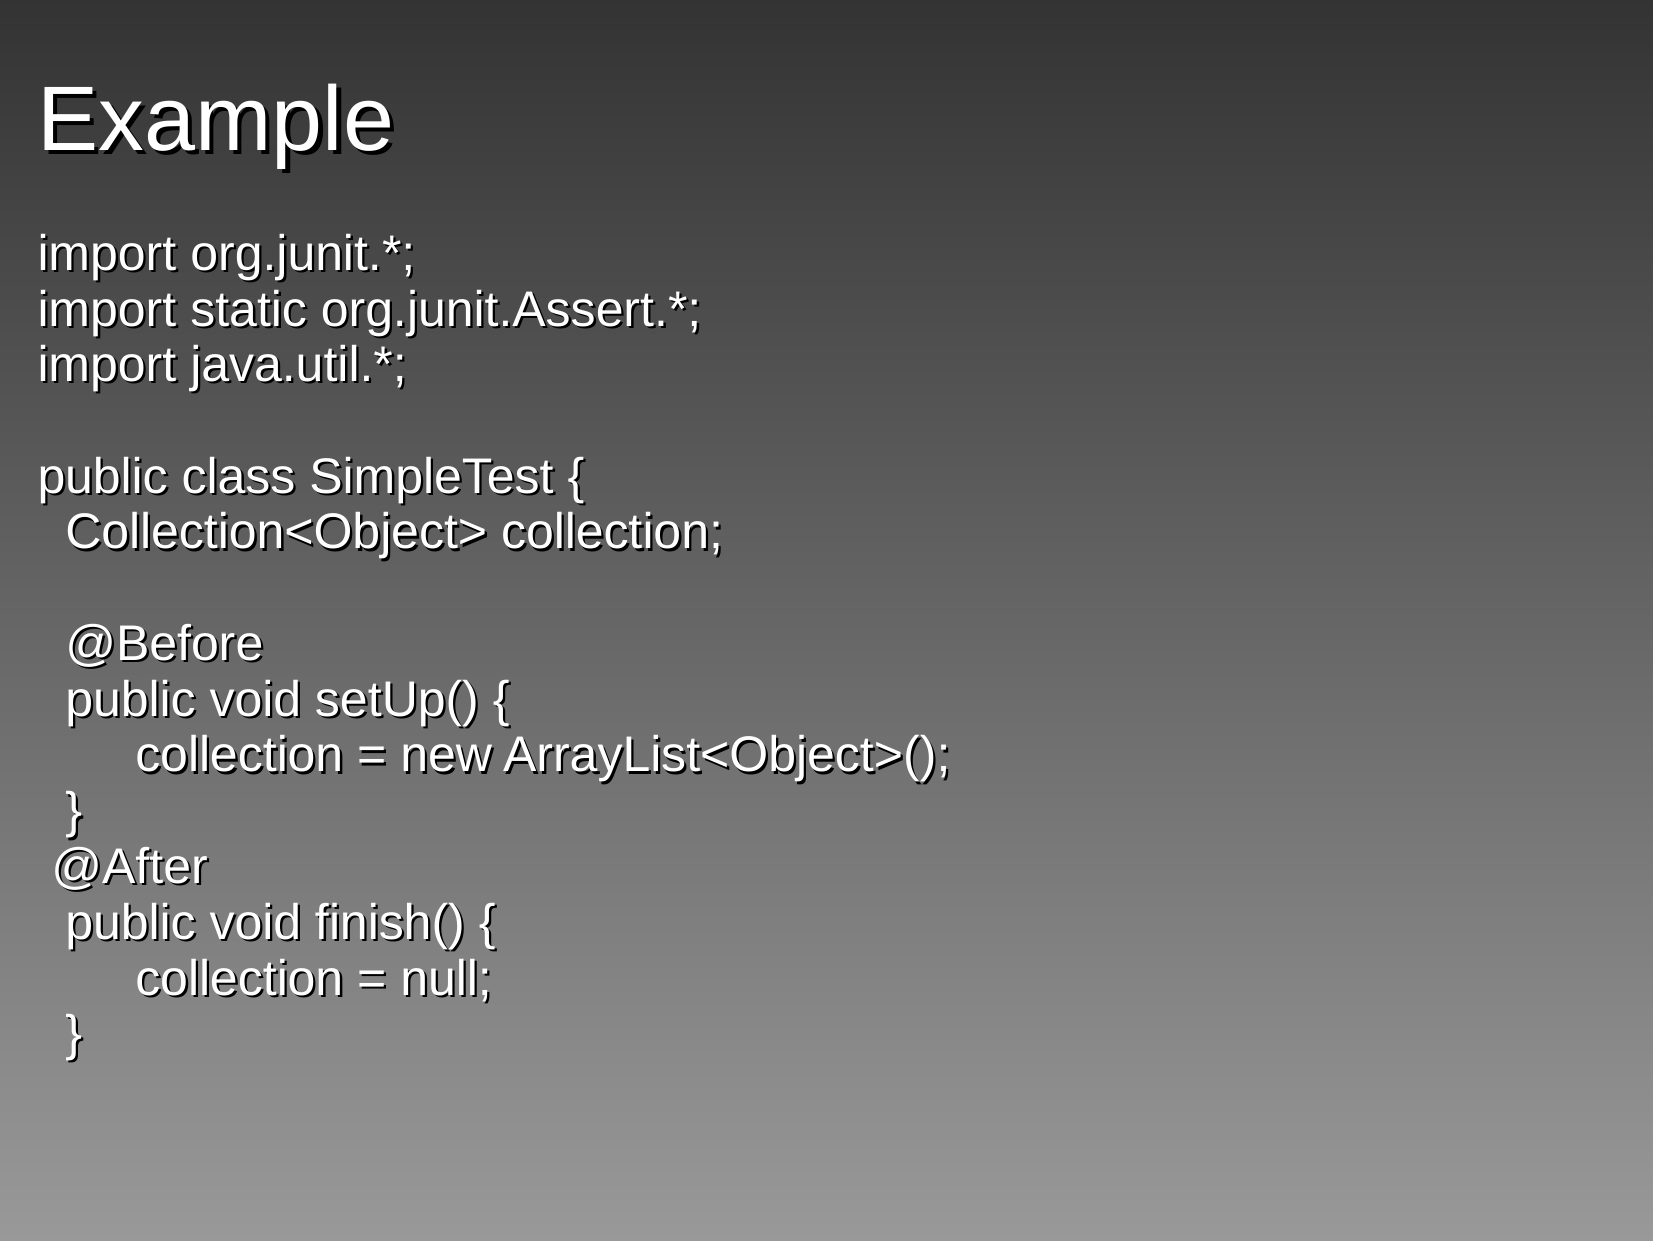

# Example
import org.junit.*;
import static org.junit.Assert.*;
import java.util.*;
public class SimpleTest {
 Collection<Object> collection;
 @Before
 public void setUp() {
 collection = new ArrayList<Object>();
 }
 @After
 public void finish() {
 collection = null;
 }